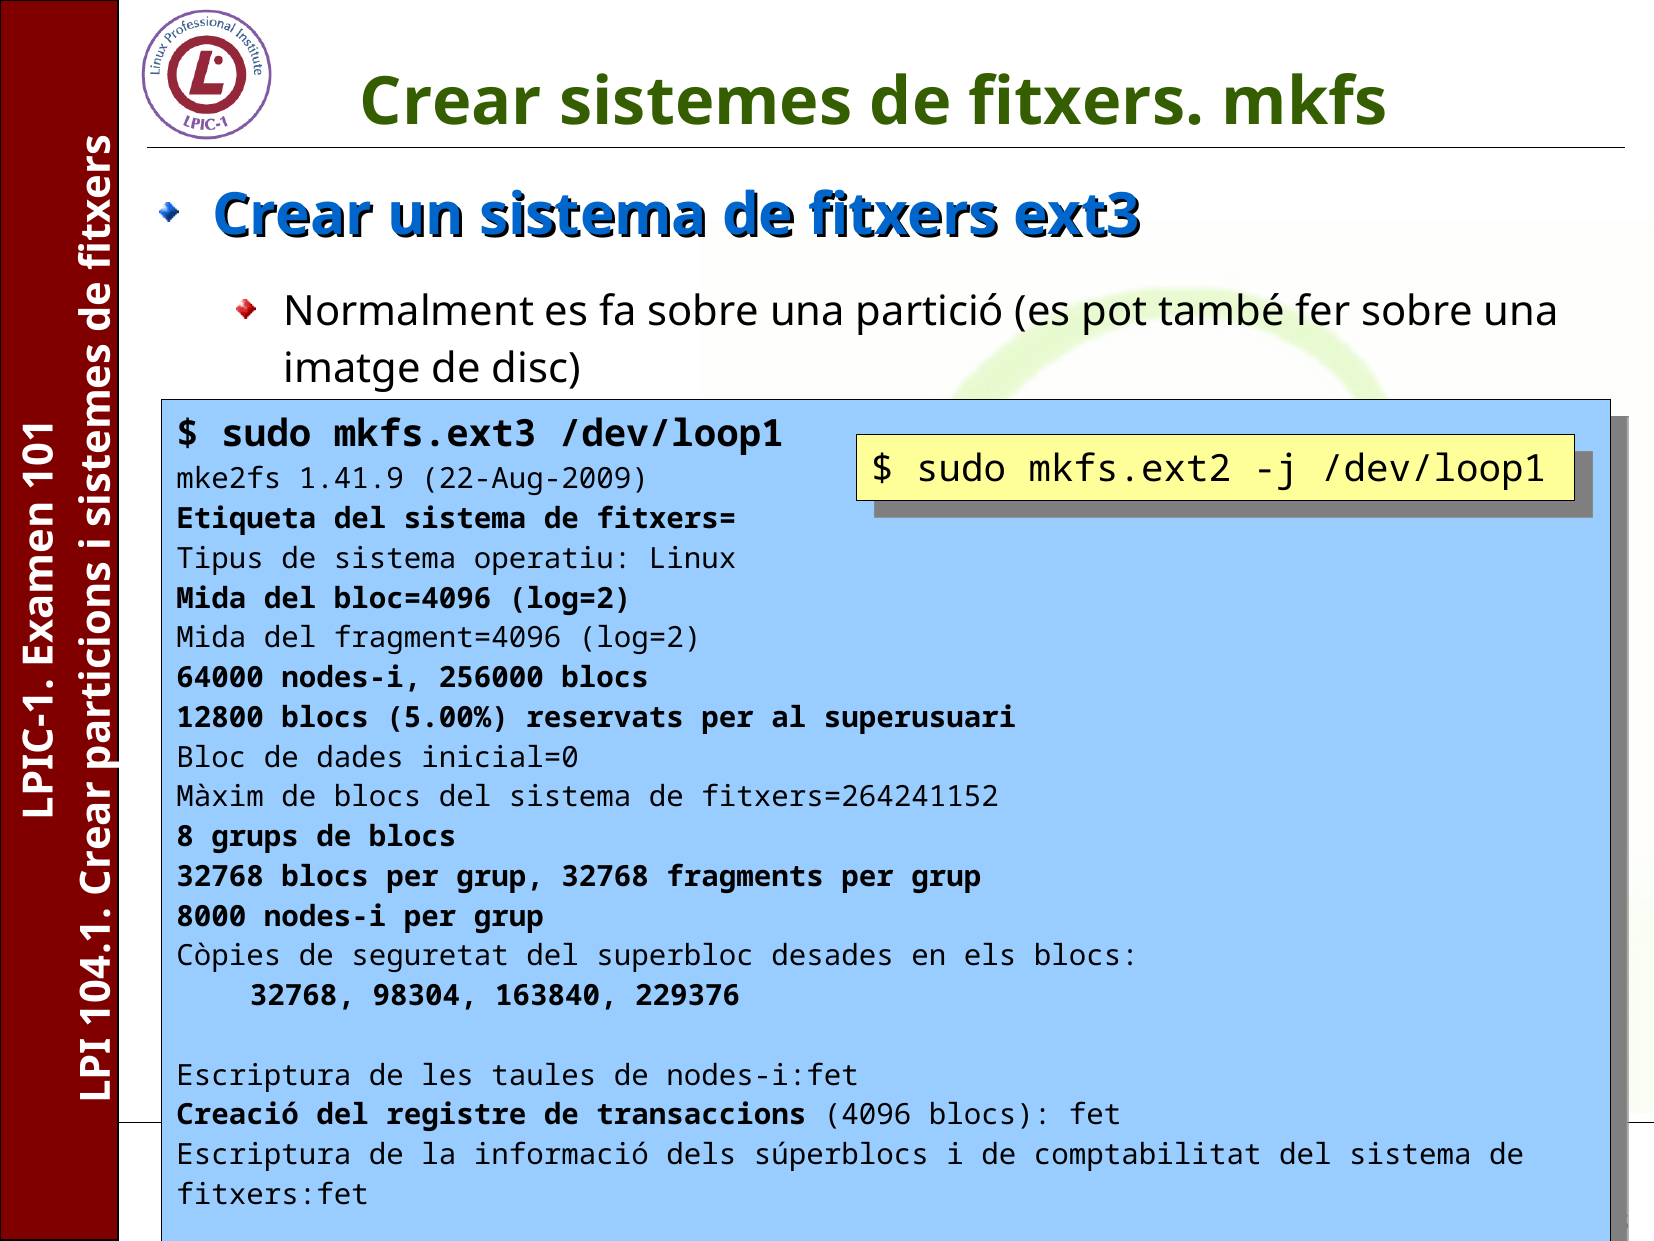

# Crear sistemes de fitxers. mkfs
Crear un sistema de fitxers ext3
Normalment es fa sobre una partició (es pot també fer sobre una imatge de disc)
$ sudo mkfs.ext3 /dev/loop1
mke2fs 1.41.9 (22-Aug-2009)
Etiqueta del sistema de fitxers=
Tipus de sistema operatiu: Linux
Mida del bloc=4096 (log=2)
Mida del fragment=4096 (log=2)
64000 nodes-i, 256000 blocs
12800 blocs (5.00%) reservats per al superusuari
Bloc de dades inicial=0
Màxim de blocs del sistema de fitxers=264241152
8 grups de blocs
32768 blocs per grup, 32768 fragments per grup
8000 nodes-i per grup
Còpies de seguretat del superbloc desades en els blocs:
	32768, 98304, 163840, 229376
Escriptura de les taules de nodes-i:fet
Creació del registre de transaccions (4096 blocs): fet
Escriptura de la informació dels súperblocs i de comptabilitat del sistema de fitxers:fet
This filesystem will be automatically checked every 38 mounts or 180 days, whichever comes first. Use tune2fs -c or -i to override.
$ sudo mkfs.ext2 -j /dev/loop1